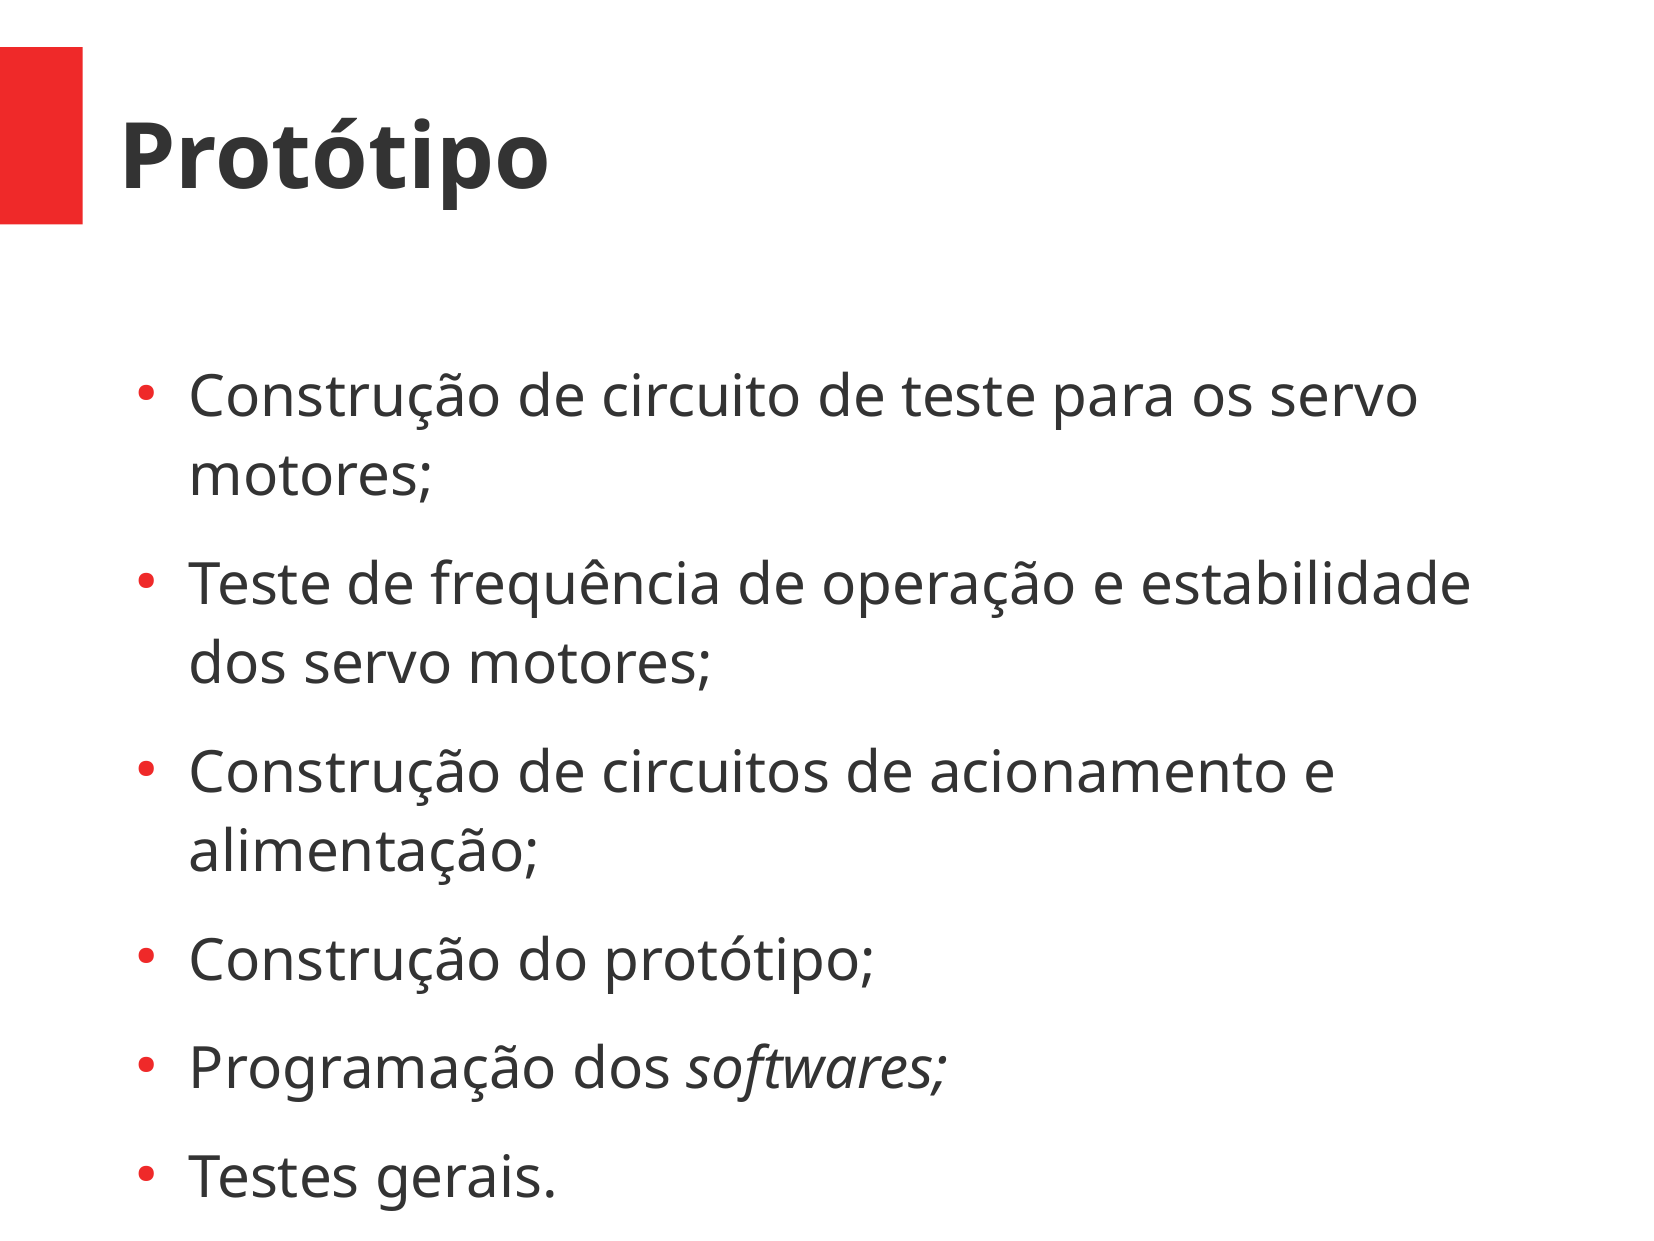

# Protótipo
Construção de circuito de teste para os servo motores;
Teste de frequência de operação e estabilidade dos servo motores;
Construção de circuitos de acionamento e alimentação;
Construção do protótipo;
Programação dos softwares;
Testes gerais.